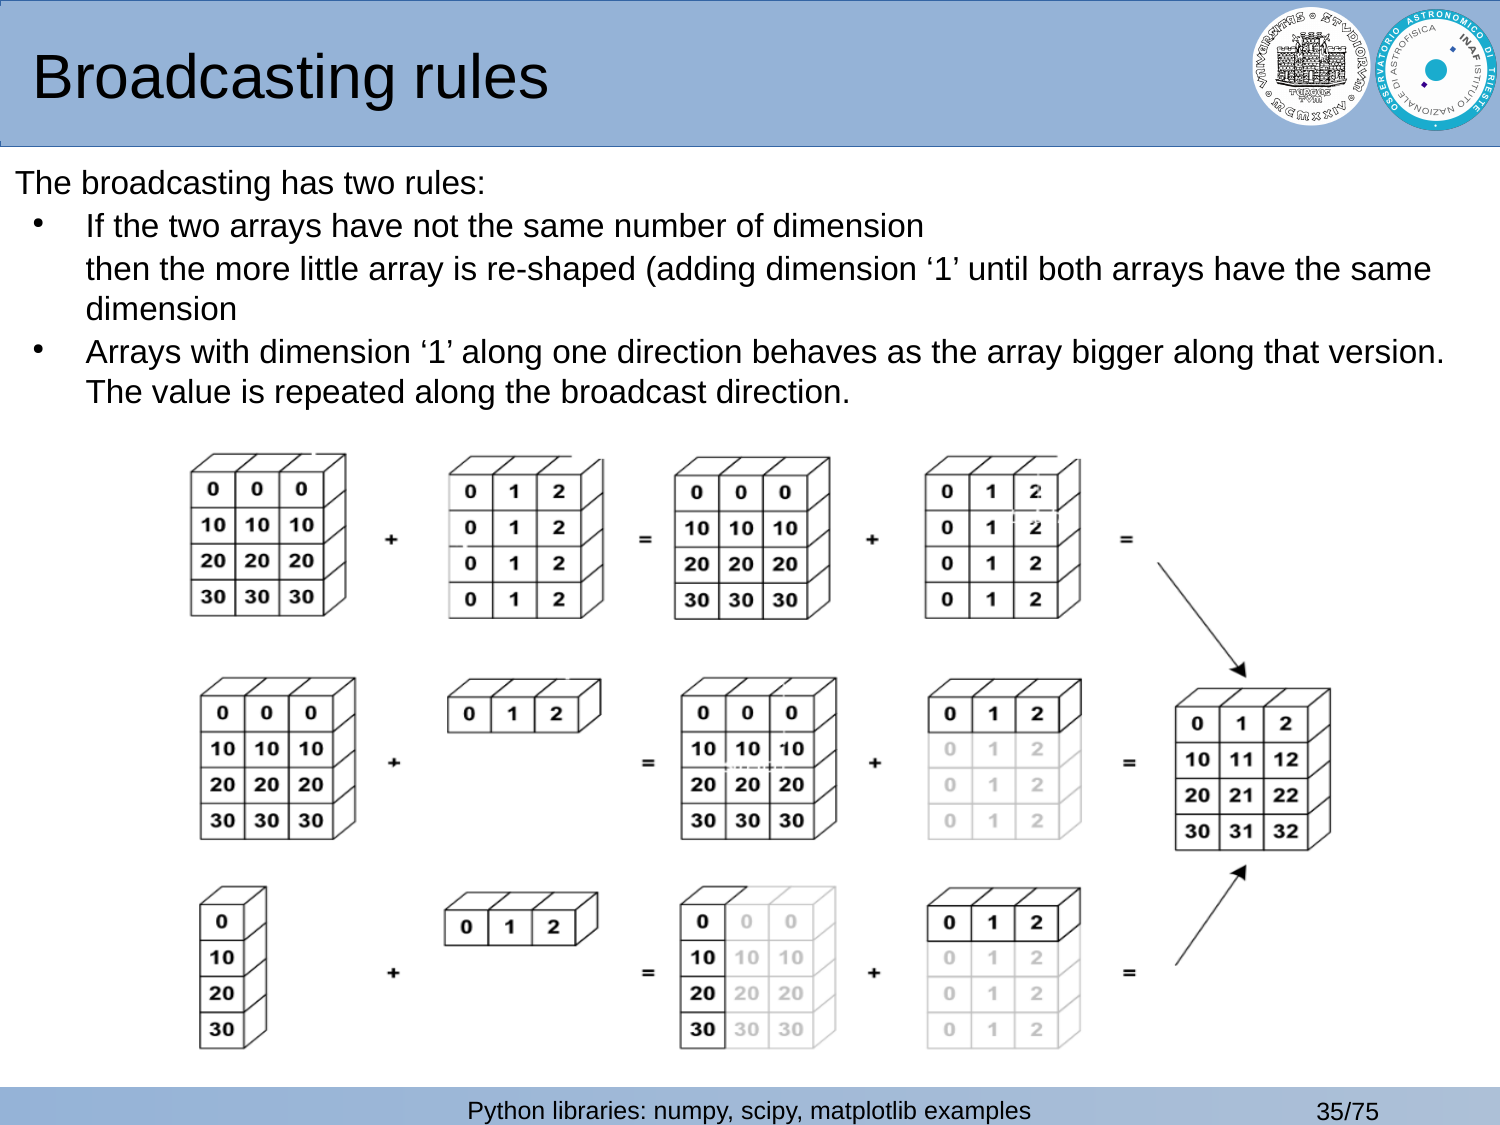

Broadcasting rules
# The broadcasting has two rules:
If the two arrays have not the same number of dimension
then the more little array is re-shaped (adding dimension ‘1’ until both arrays have the same dimension
Arrays with dimension ‘1’ along one direction behaves as the array bigger along that version. The value is repeated along the broadcast direction.